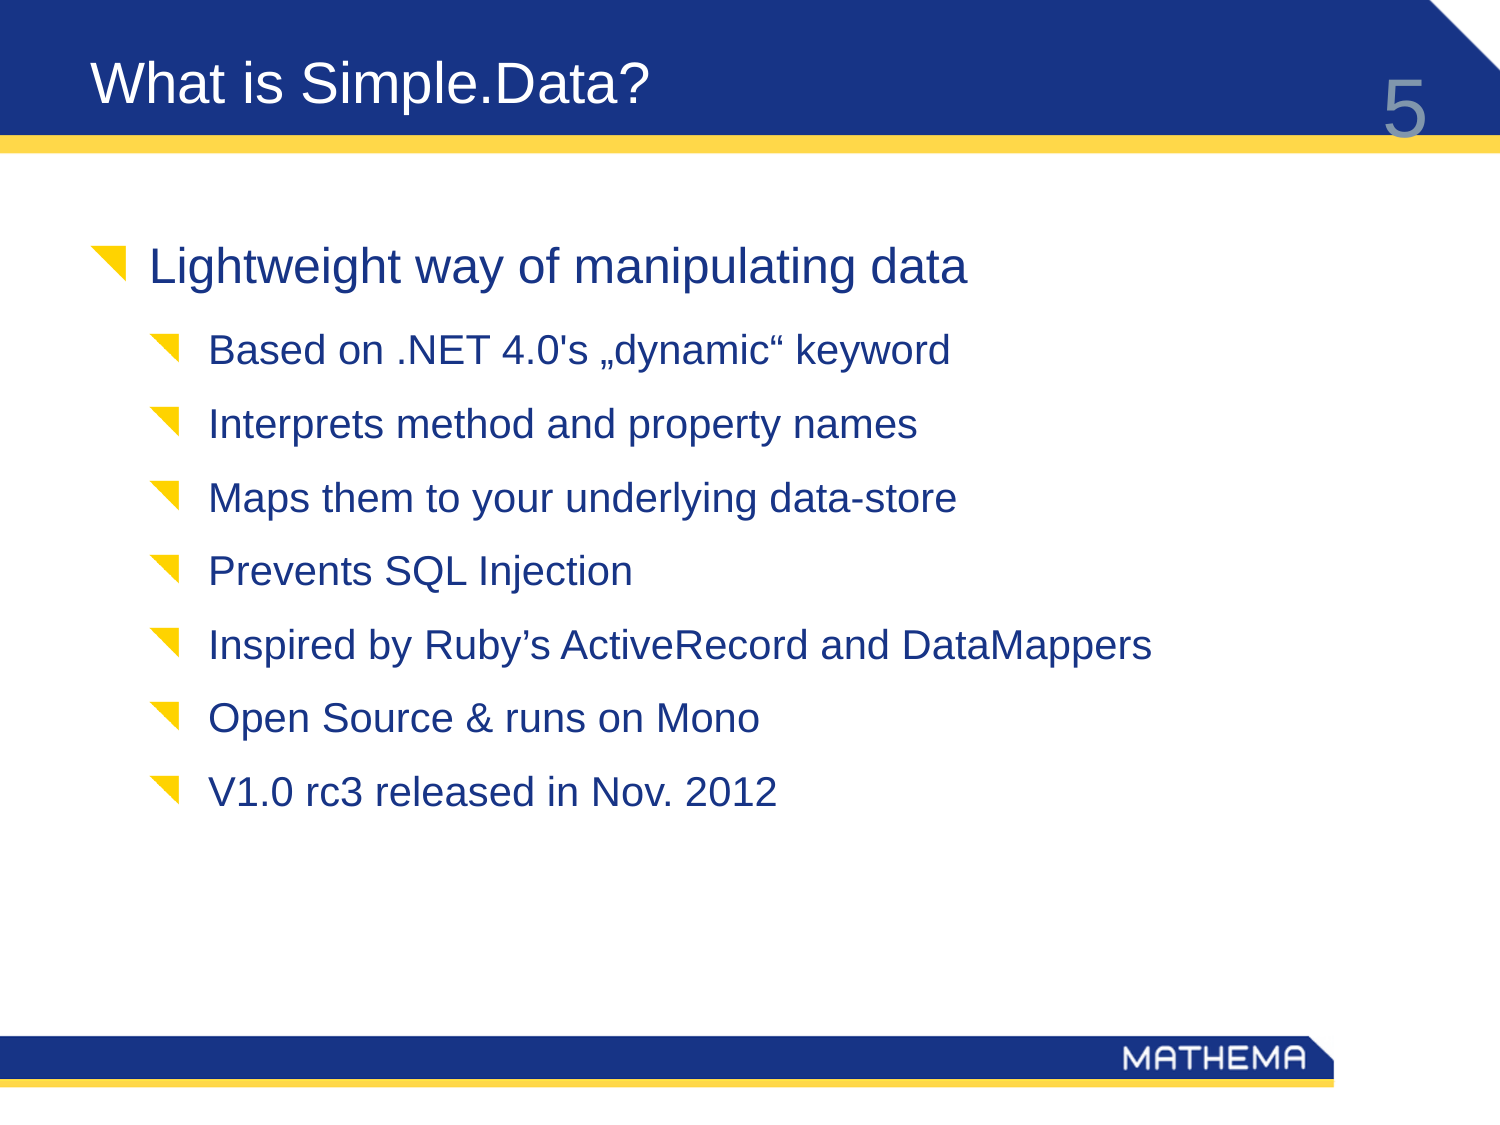

# What is Simple.Data?
5
Lightweight way of manipulating data
Based on .NET 4.0's „dynamic“ keyword
Interprets method and property names
Maps them to your underlying data-store
Prevents SQL Injection
Inspired by Ruby’s ActiveRecord and DataMappers
Open Source & runs on Mono
V1.0 rc3 released in Nov. 2012